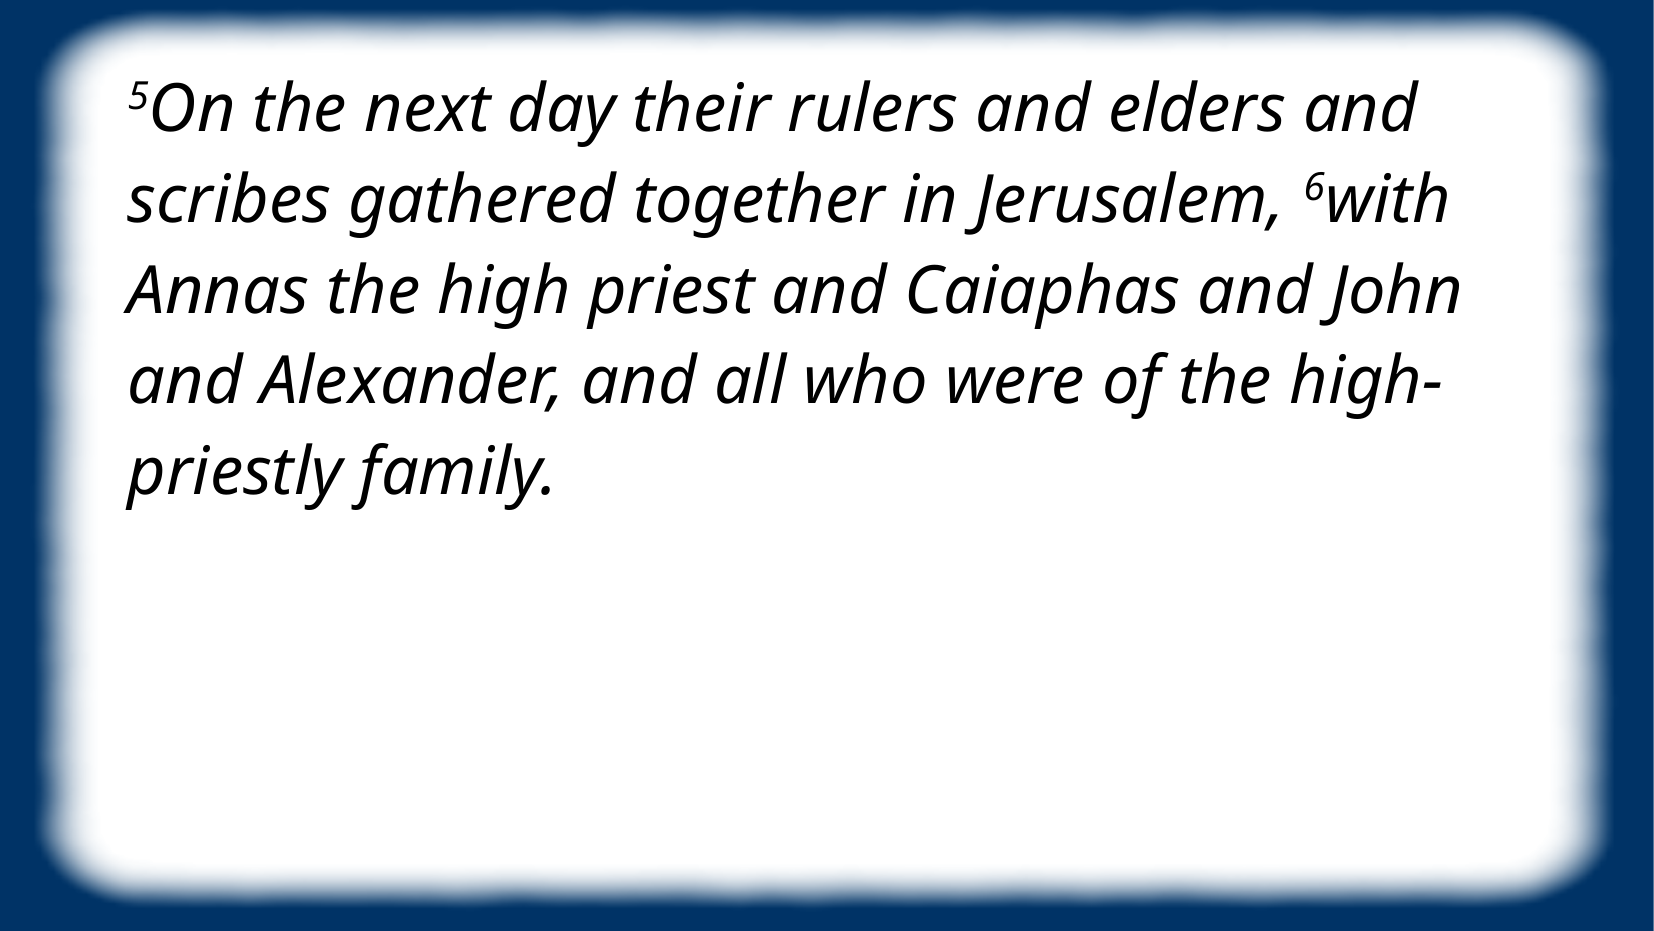

5On the next day their rulers and elders and scribes gathered together in Jerusalem, 6with Annas the high priest and Caiaphas and John and Alexander, and all who were of the high-priestly family.